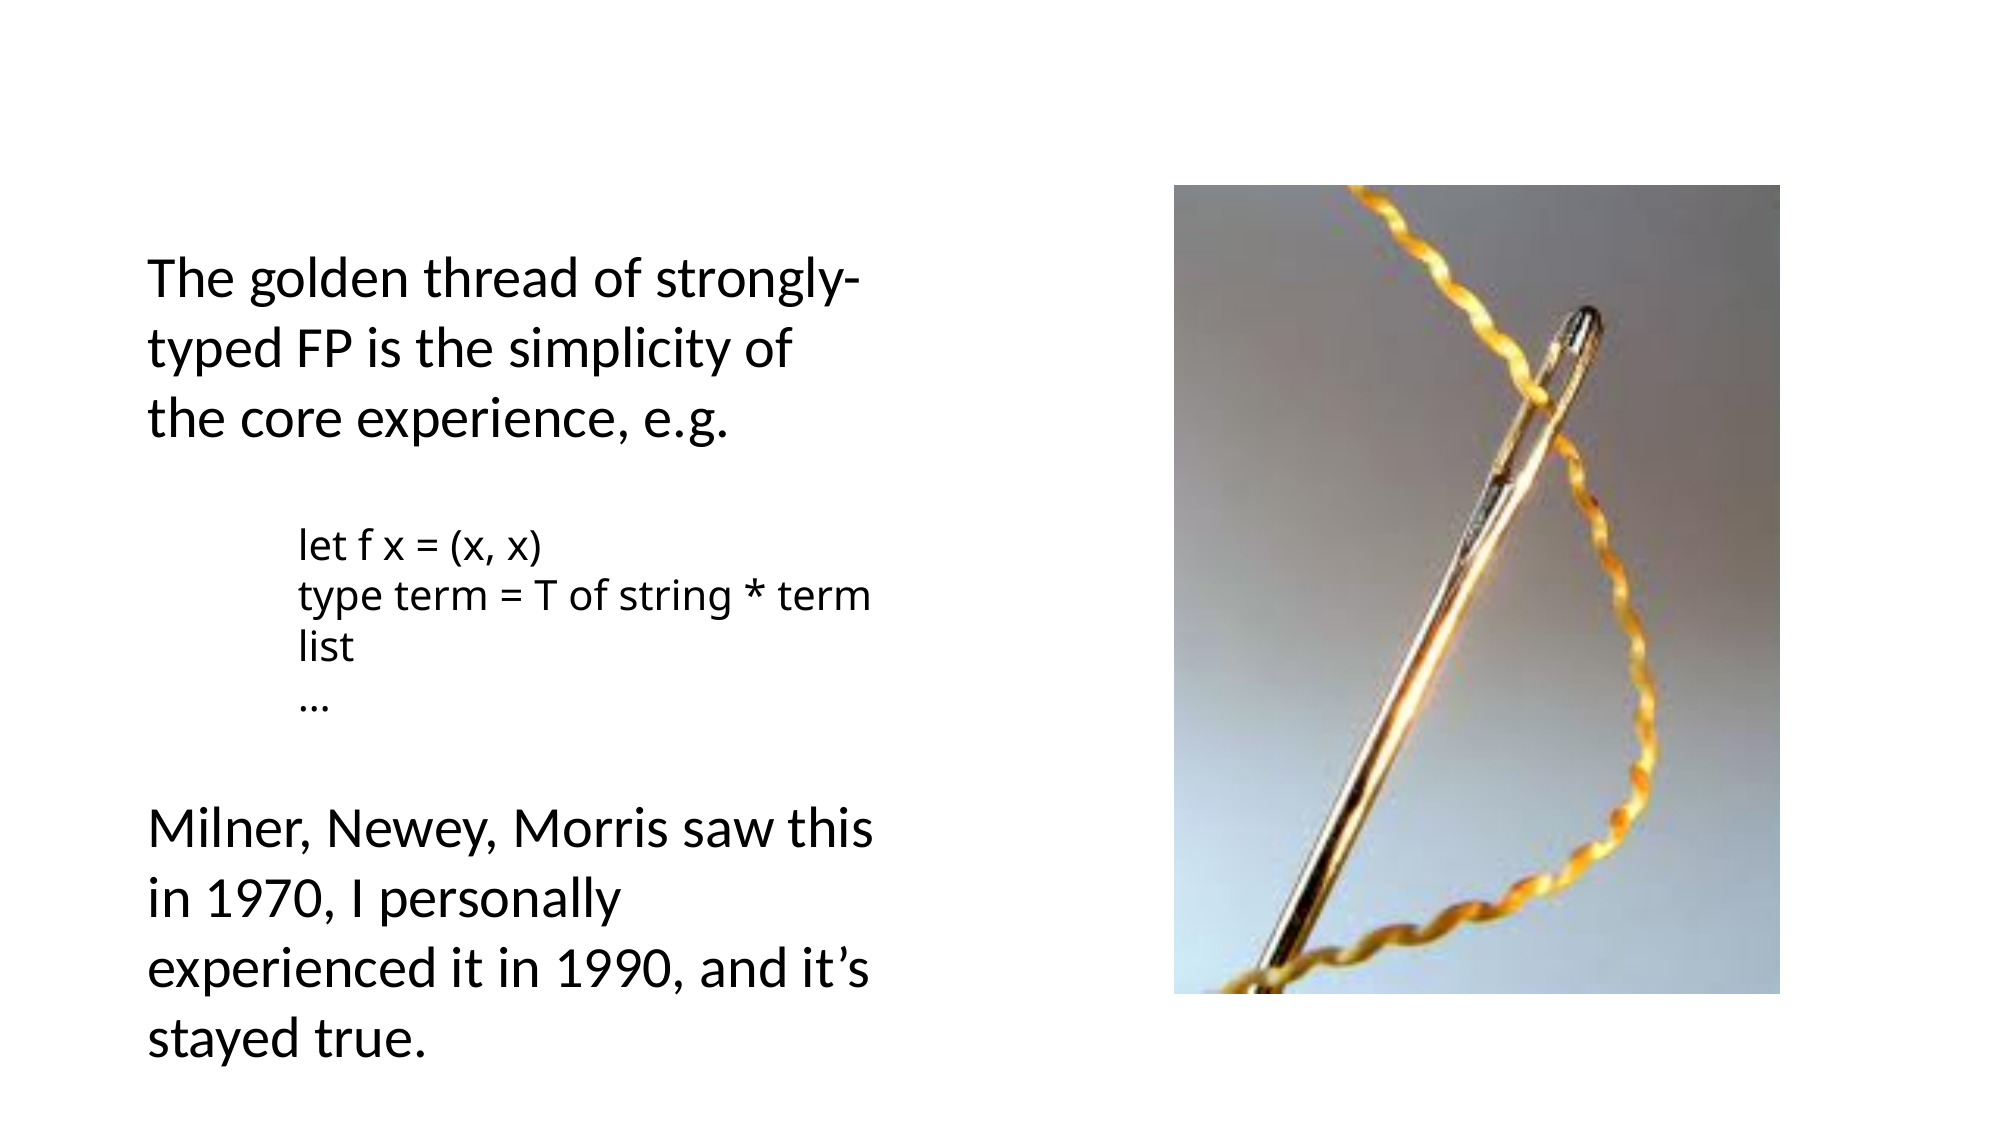

The golden thread of strongly-typed FP is the simplicity of the core experience, e.g.
let f x = (x, x)
type term = T of string * term list
…
Milner, Newey, Morris saw this in 1970, I personally experienced it in 1990, and it’s stayed true.